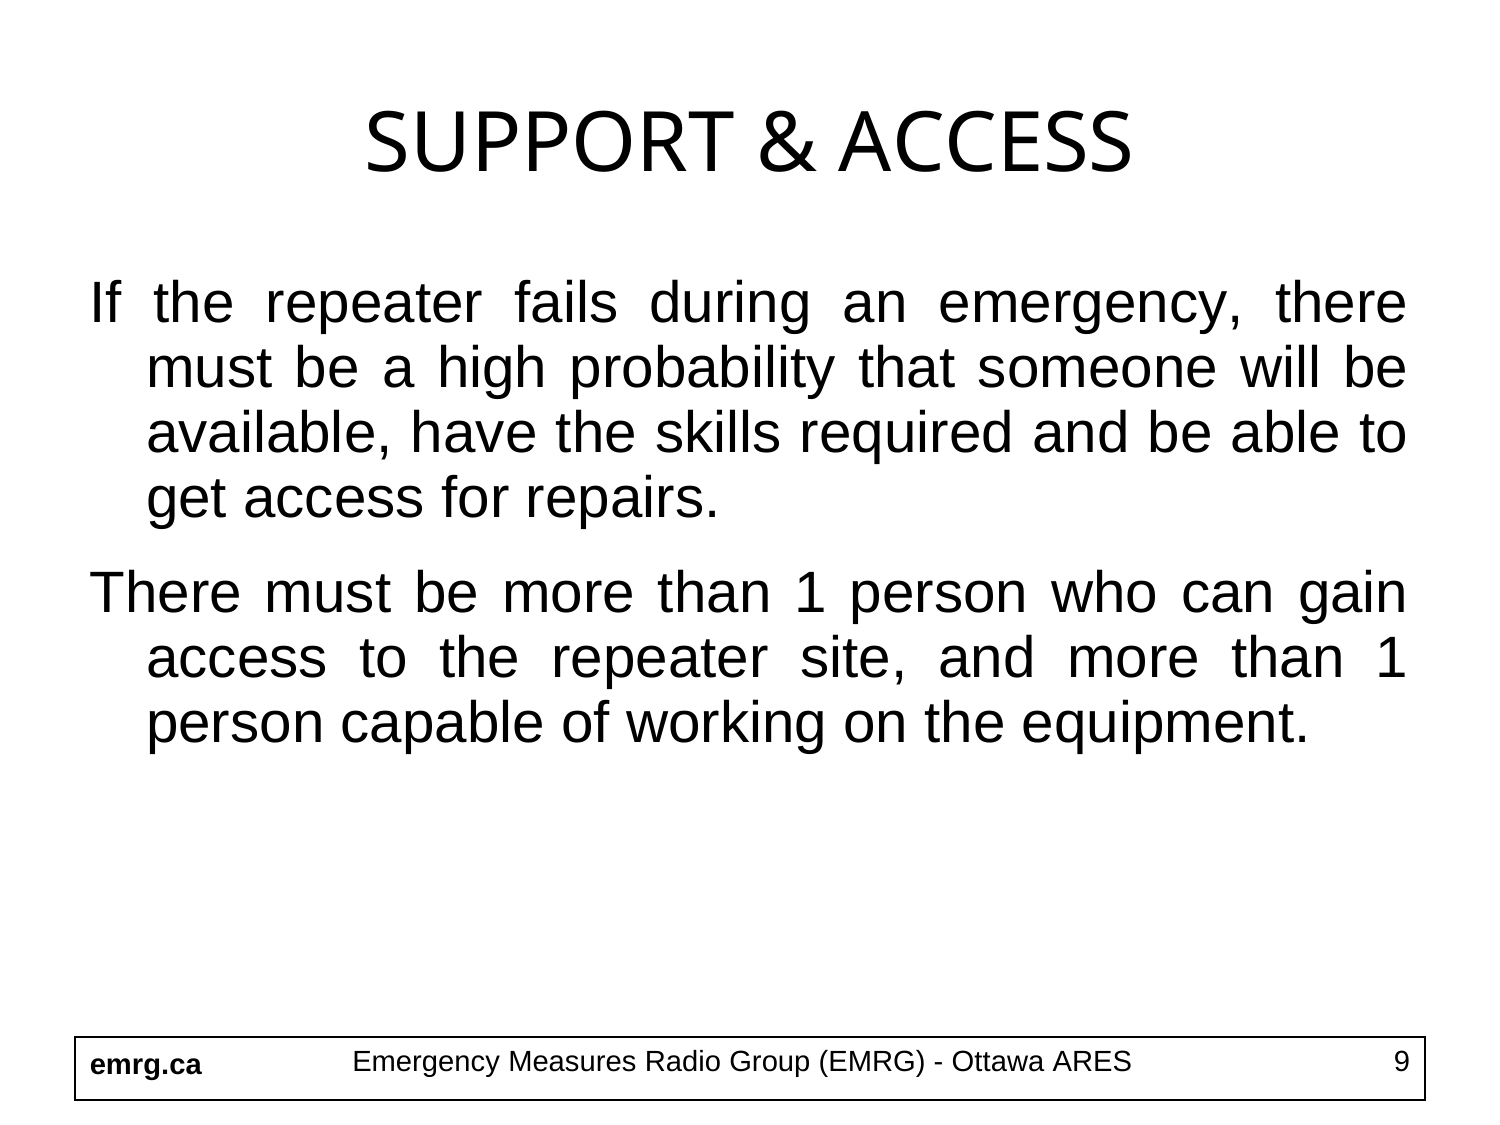

# SUPPORT & ACCESS
If the repeater fails during an emergency, there must be a high probability that someone will be available, have the skills required and be able to get access for repairs.
There must be more than 1 person who can gain access to the repeater site, and more than 1 person capable of working on the equipment.
Emergency Measures Radio Group (EMRG) - Ottawa ARES
9